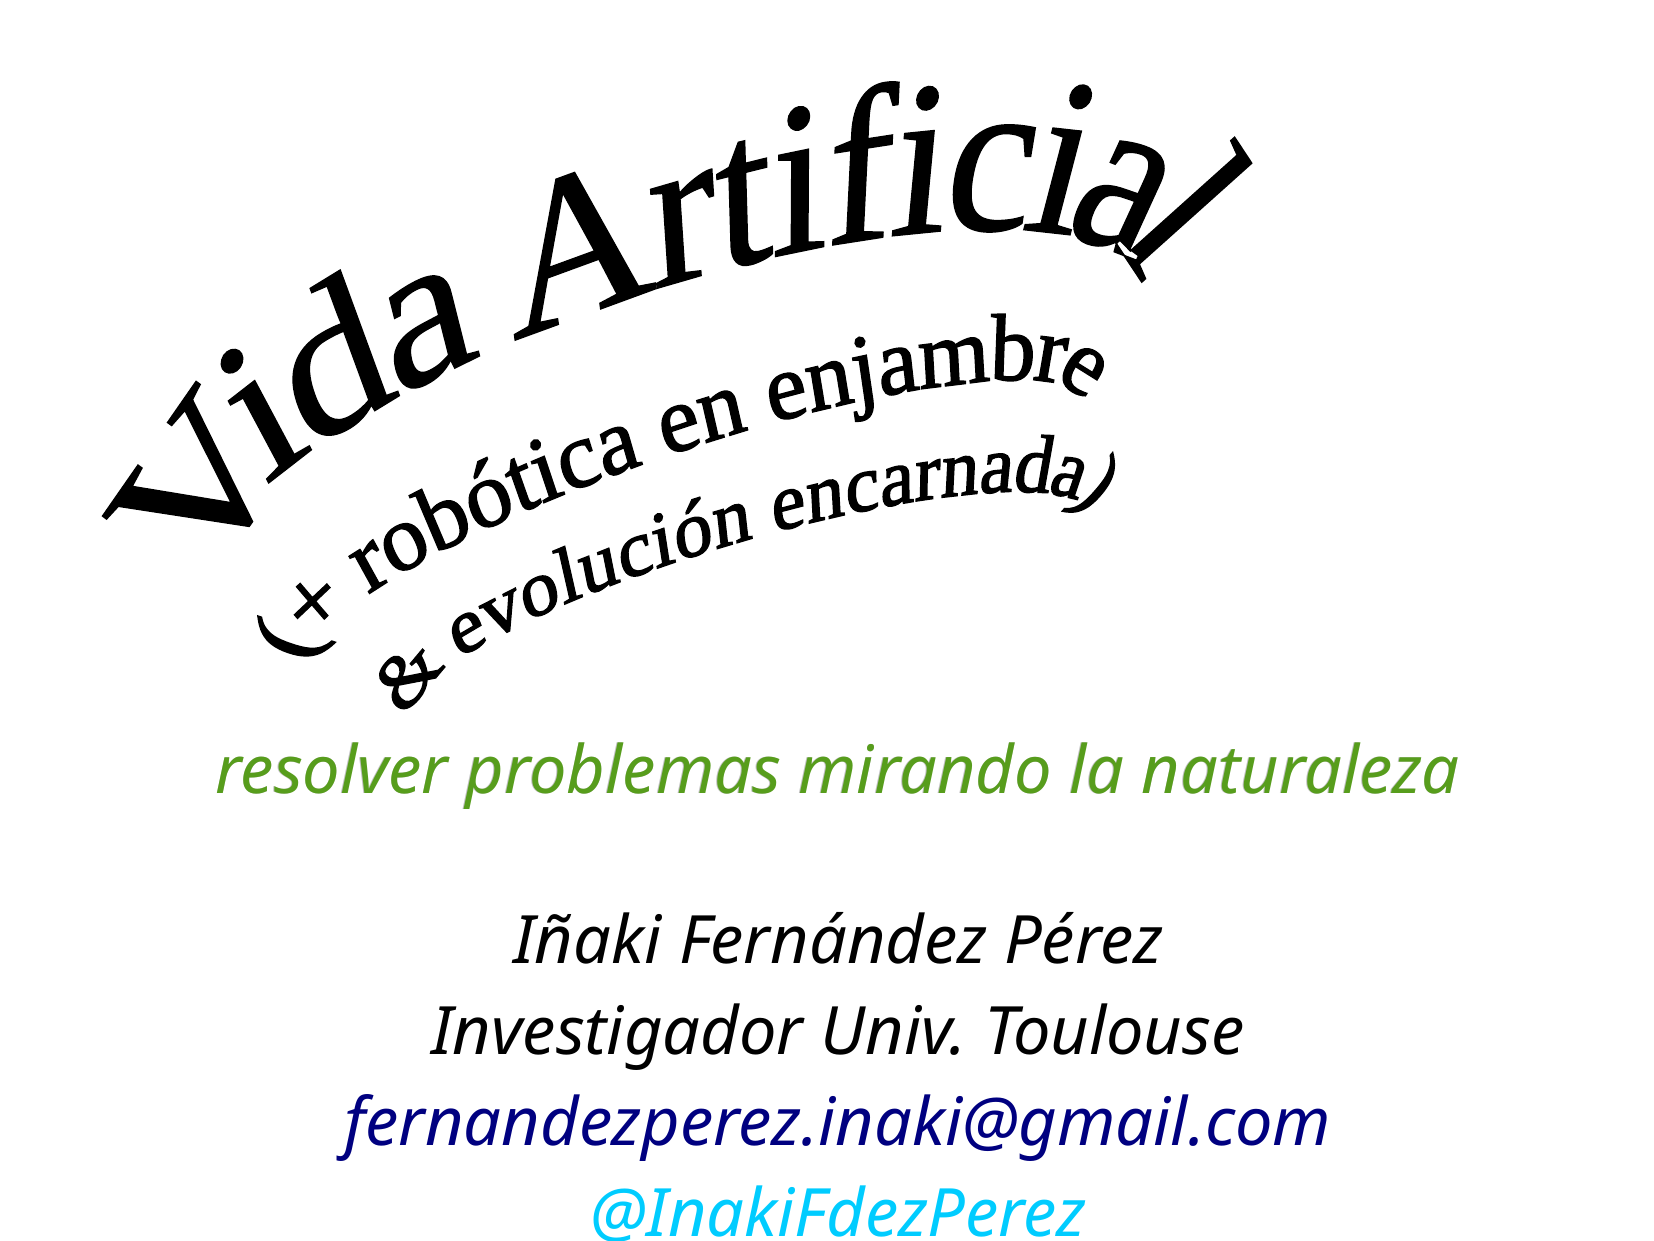

Vida Artificial
(+ robótica en enjambre
 & evolución encarnada)
# resolver problemas mirando la naturaleza
Iñaki Fernández Pérez
Investigador Univ. Toulouse
fernandezperez.inaki@gmail.com @InakiFdezPerez